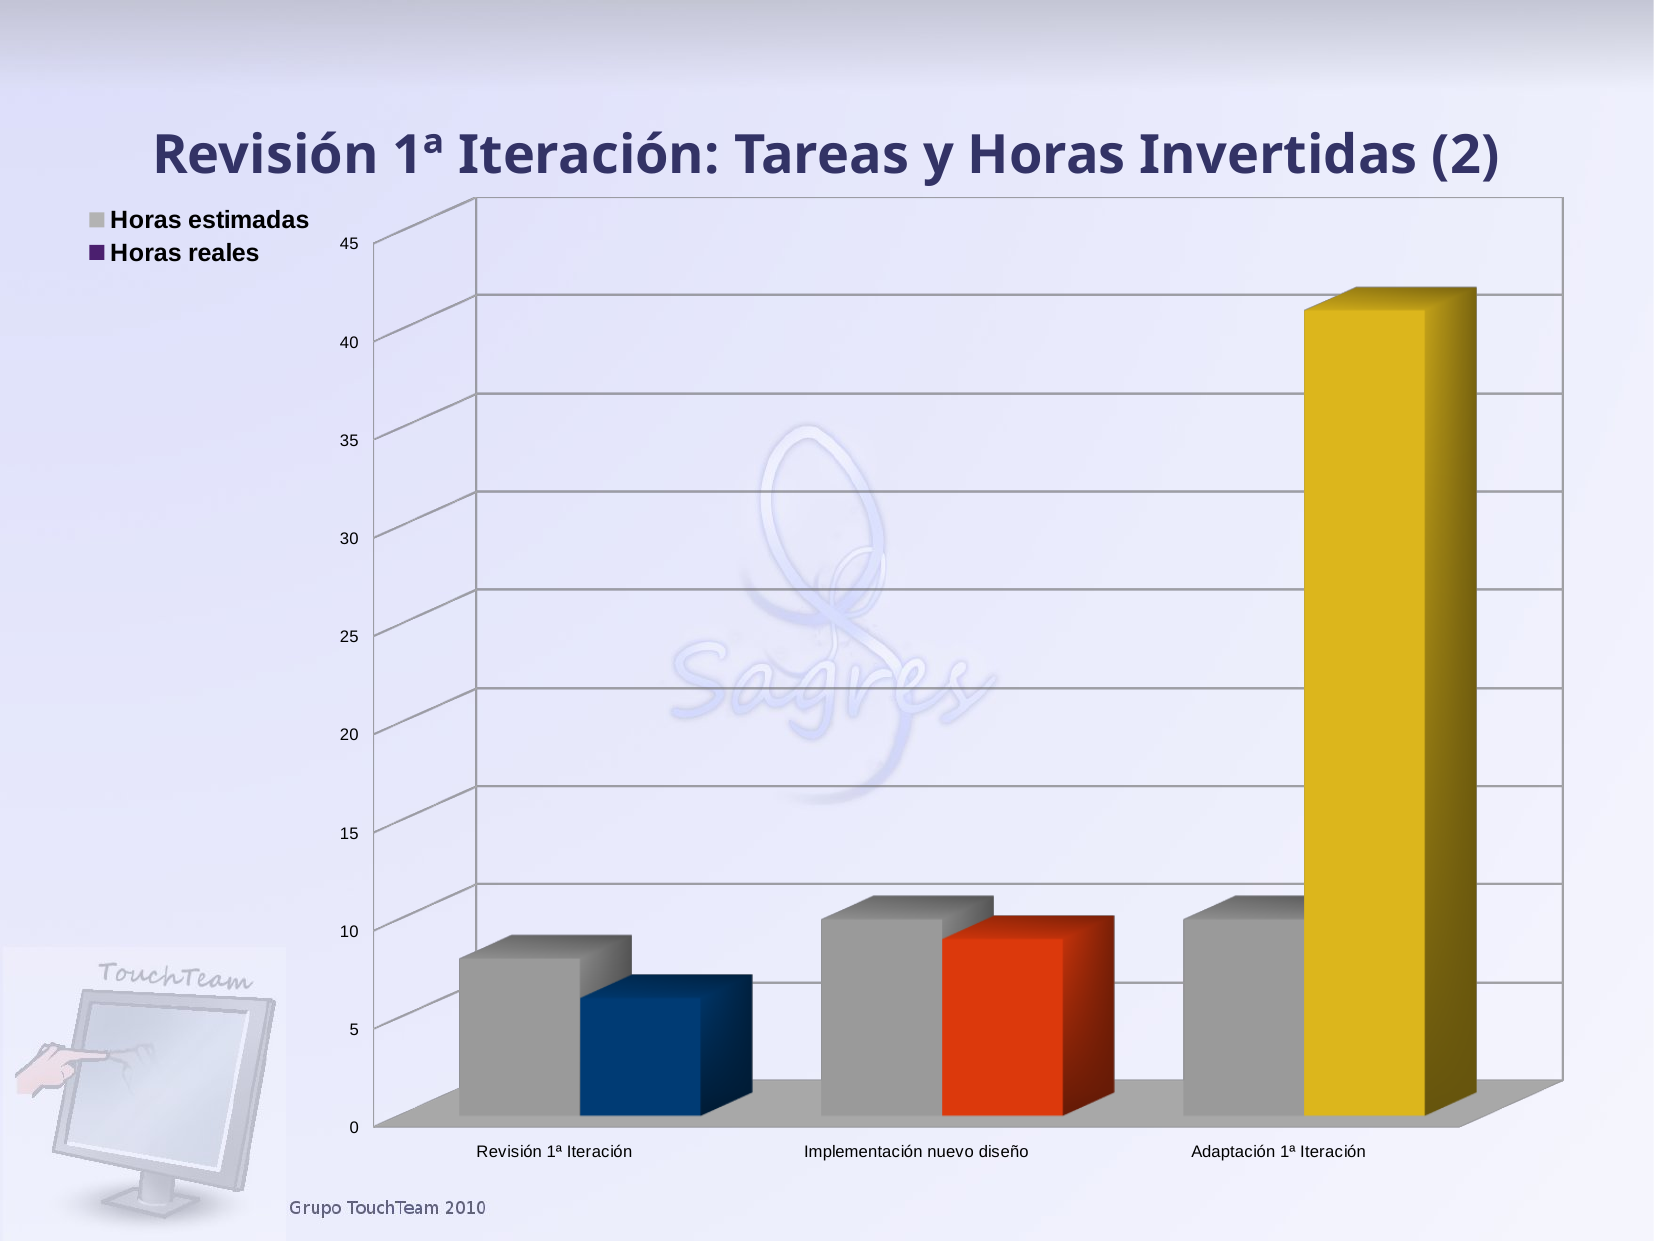

# Revisión 1ª Iteración: Tareas y Horas Invertidas (2)
[unsupported chart]